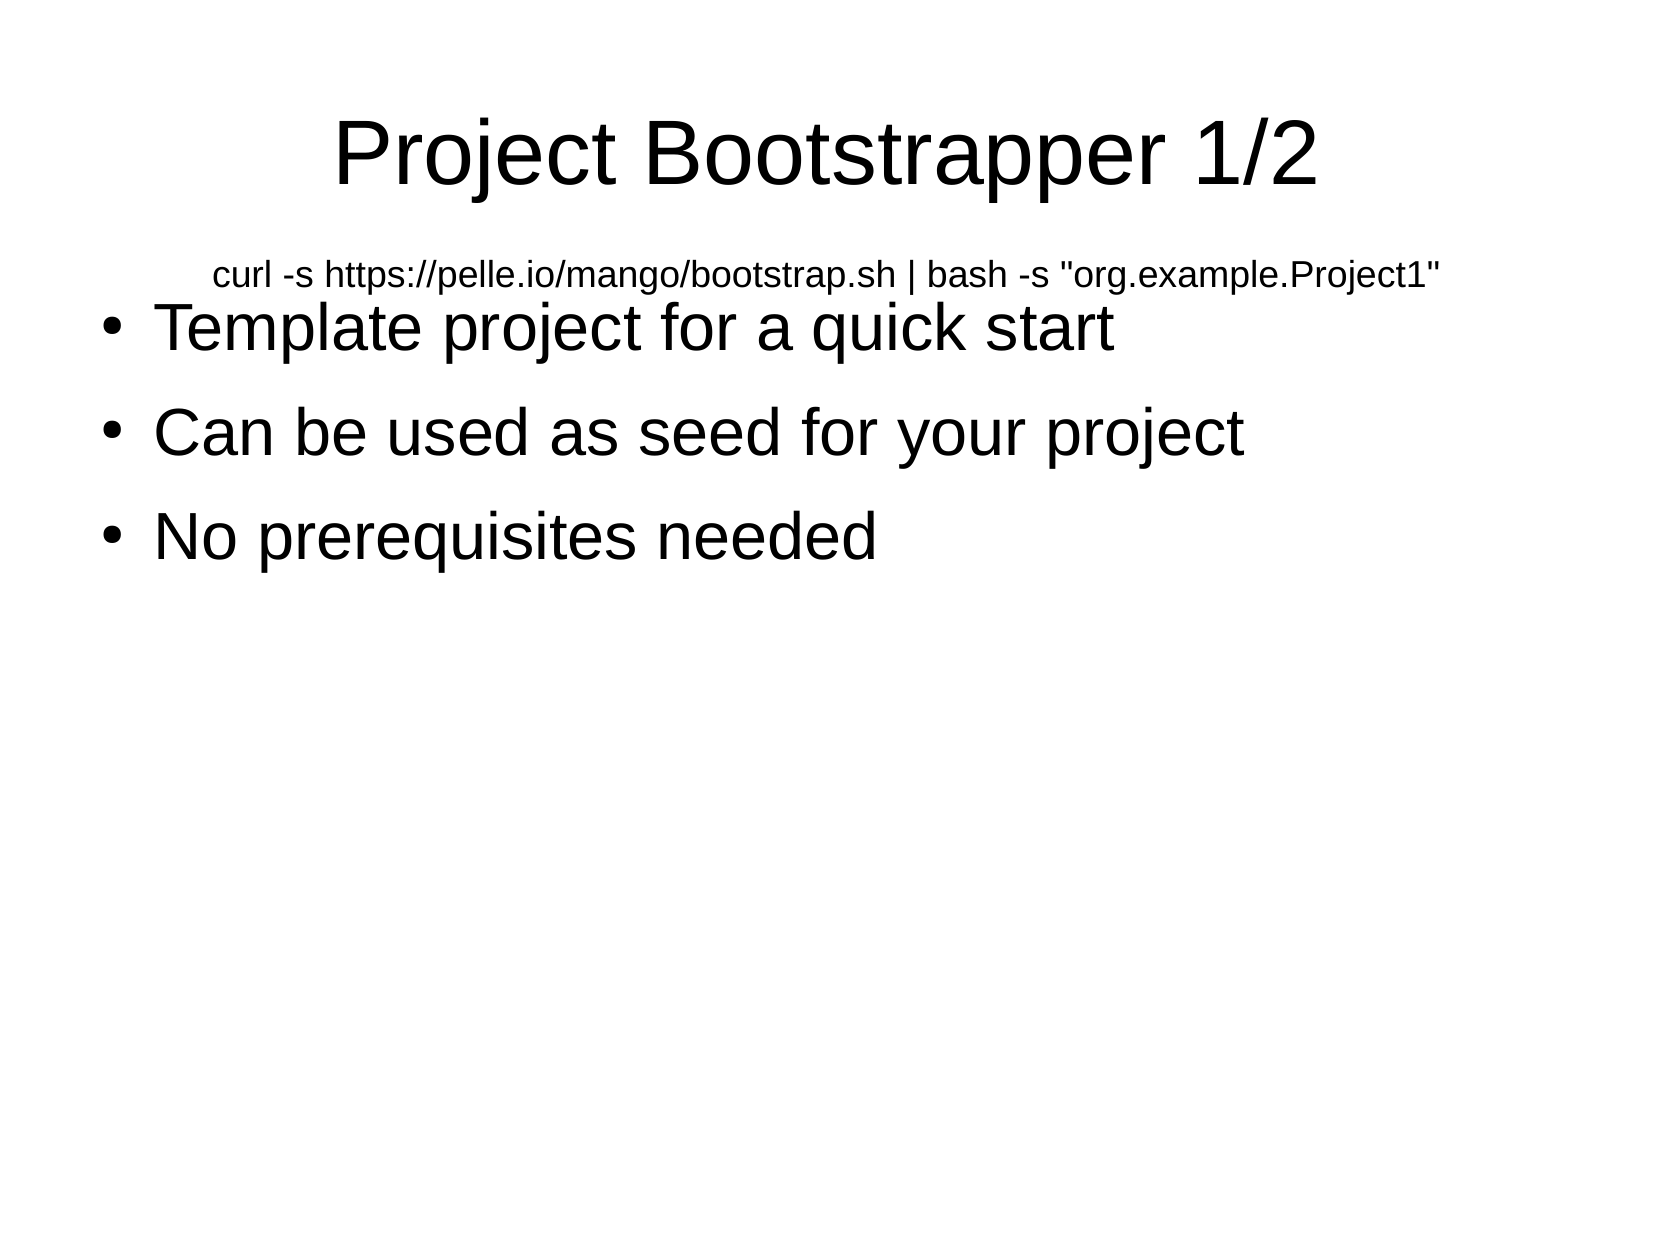

# Project Bootstrapper 1/2
curl -s https://pelle.io/mango/bootstrap.sh | bash -s "org.example.Project1"
Template project for a quick start
Can be used as seed for your project
No prerequisites needed